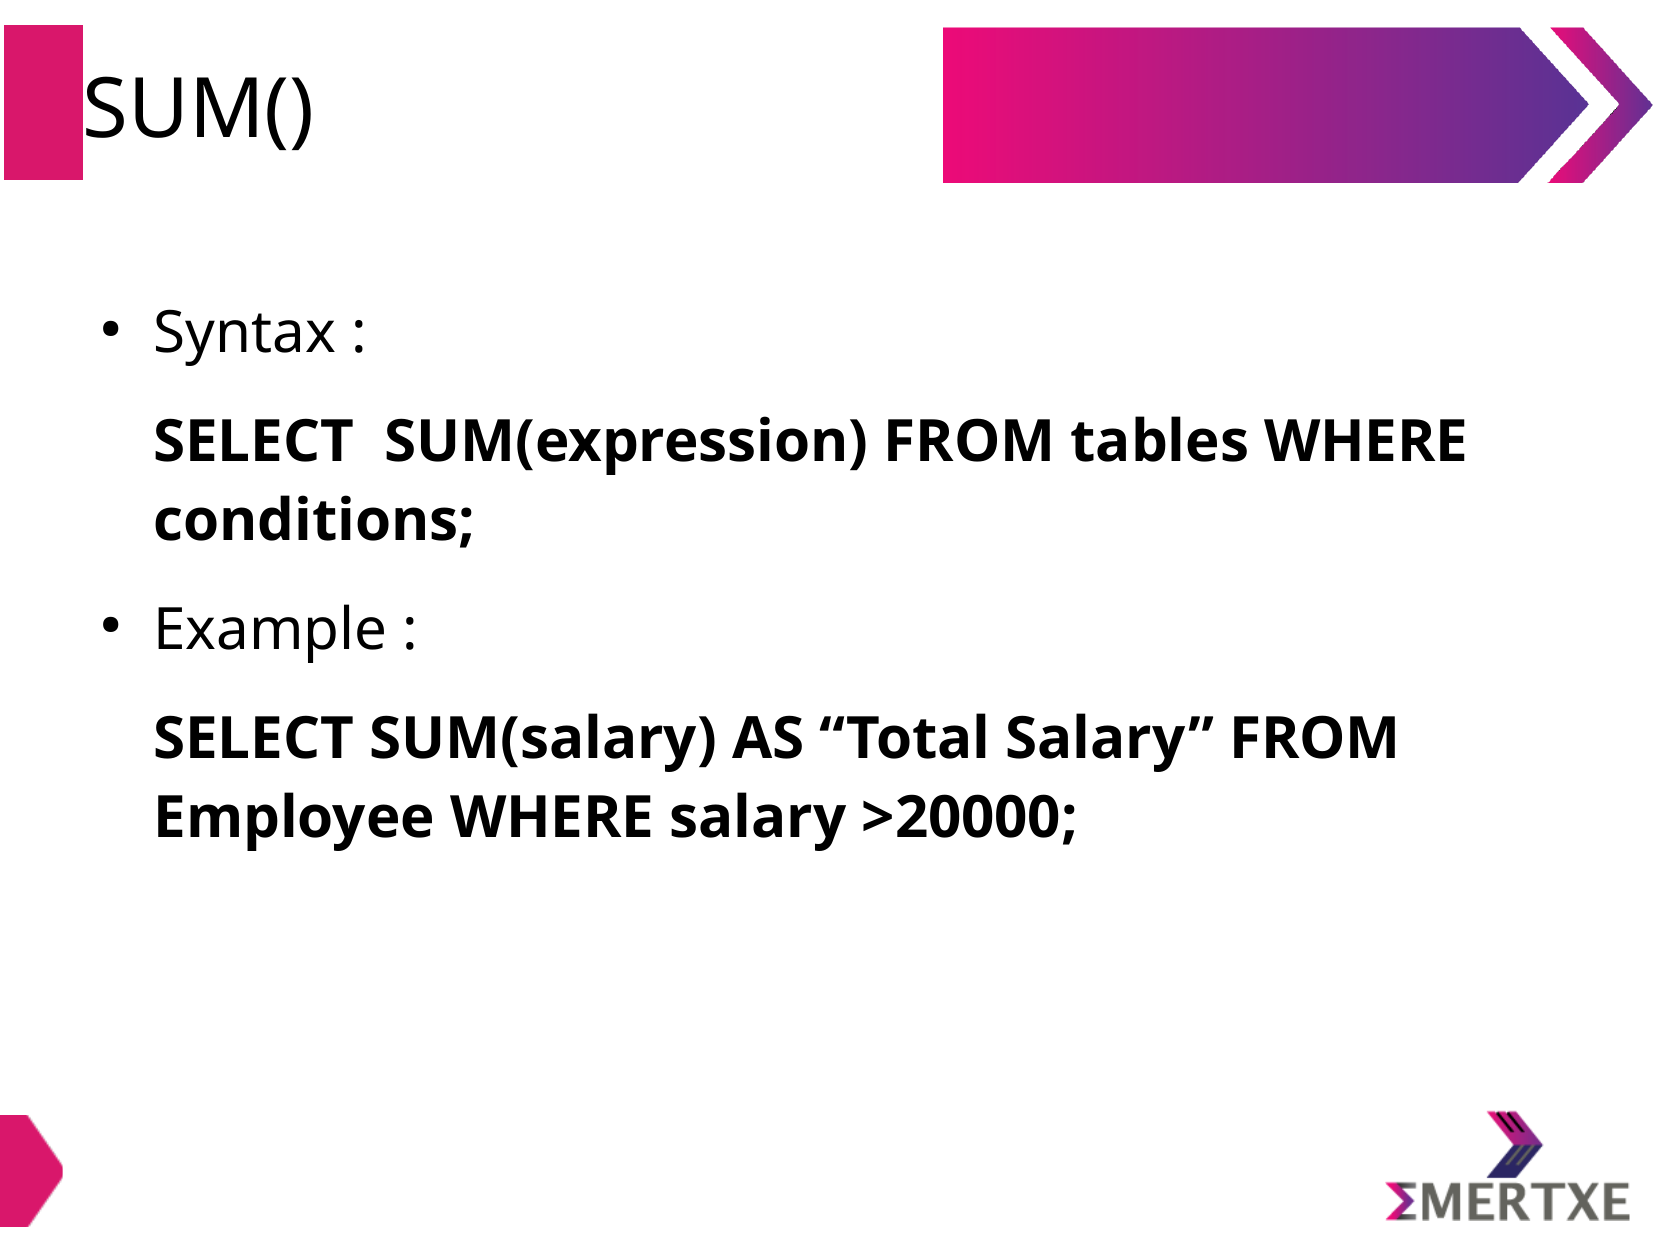

# SUM()
Syntax :
SELECT SUM(expression) FROM tables WHERE conditions;
Example :
SELECT SUM(salary) AS “Total Salary” FROM Employee WHERE salary >20000;